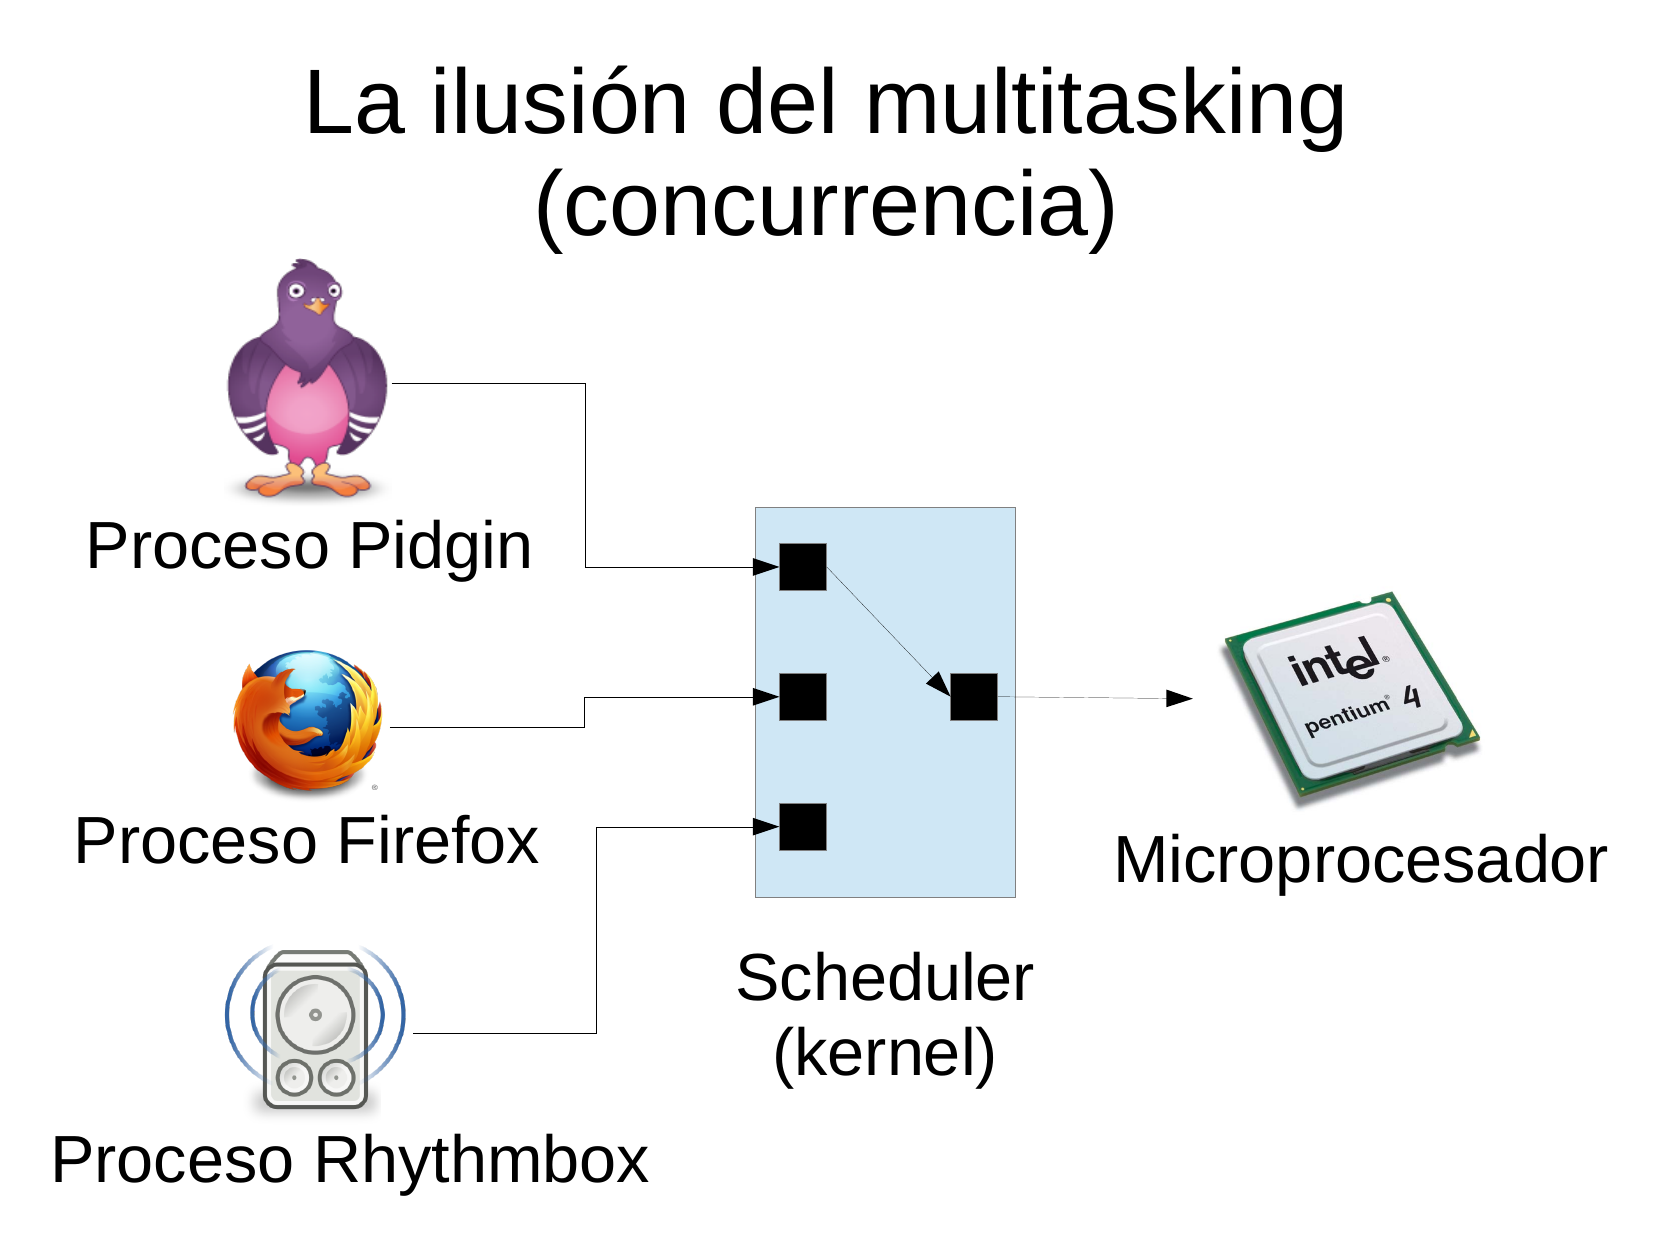

# La ilusión del multitasking (concurrencia)
Proceso Pidgin
Proceso Firefox
Microprocesador
Scheduler
 (kernel)
Proceso Rhythmbox